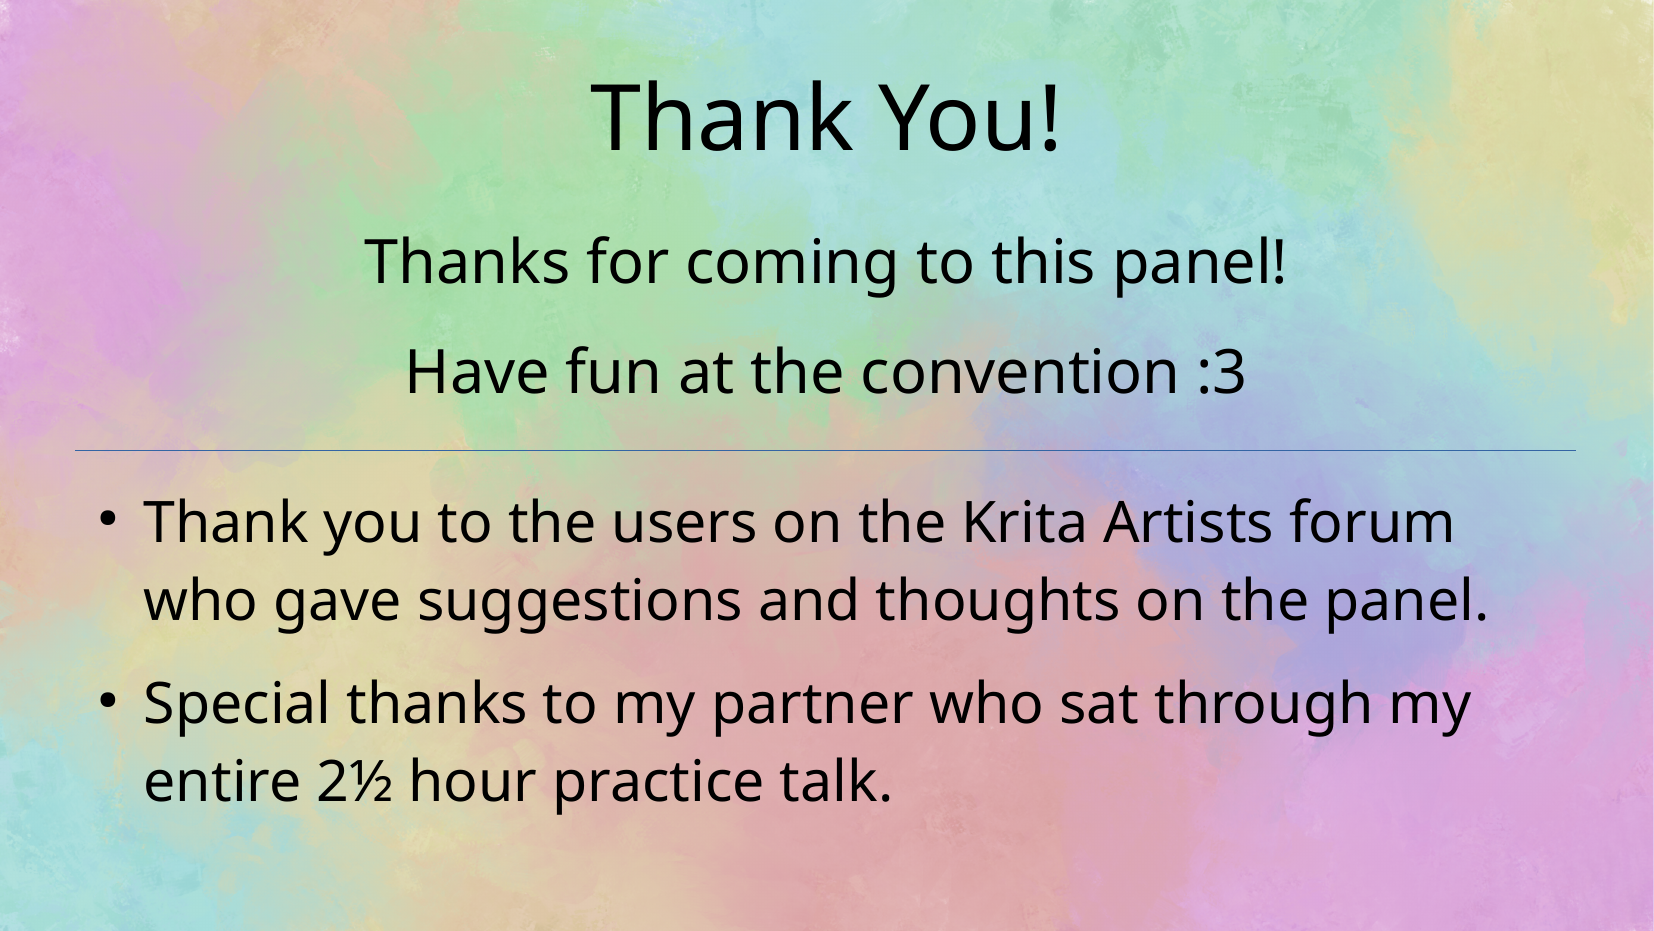

# Thank You!
Thanks for coming to this panel!
Have fun at the convention :3
Thank you to the users on the Krita Artists forum who gave suggestions and thoughts on the panel.
Special thanks to my partner who sat through my entire 2½ hour practice talk.